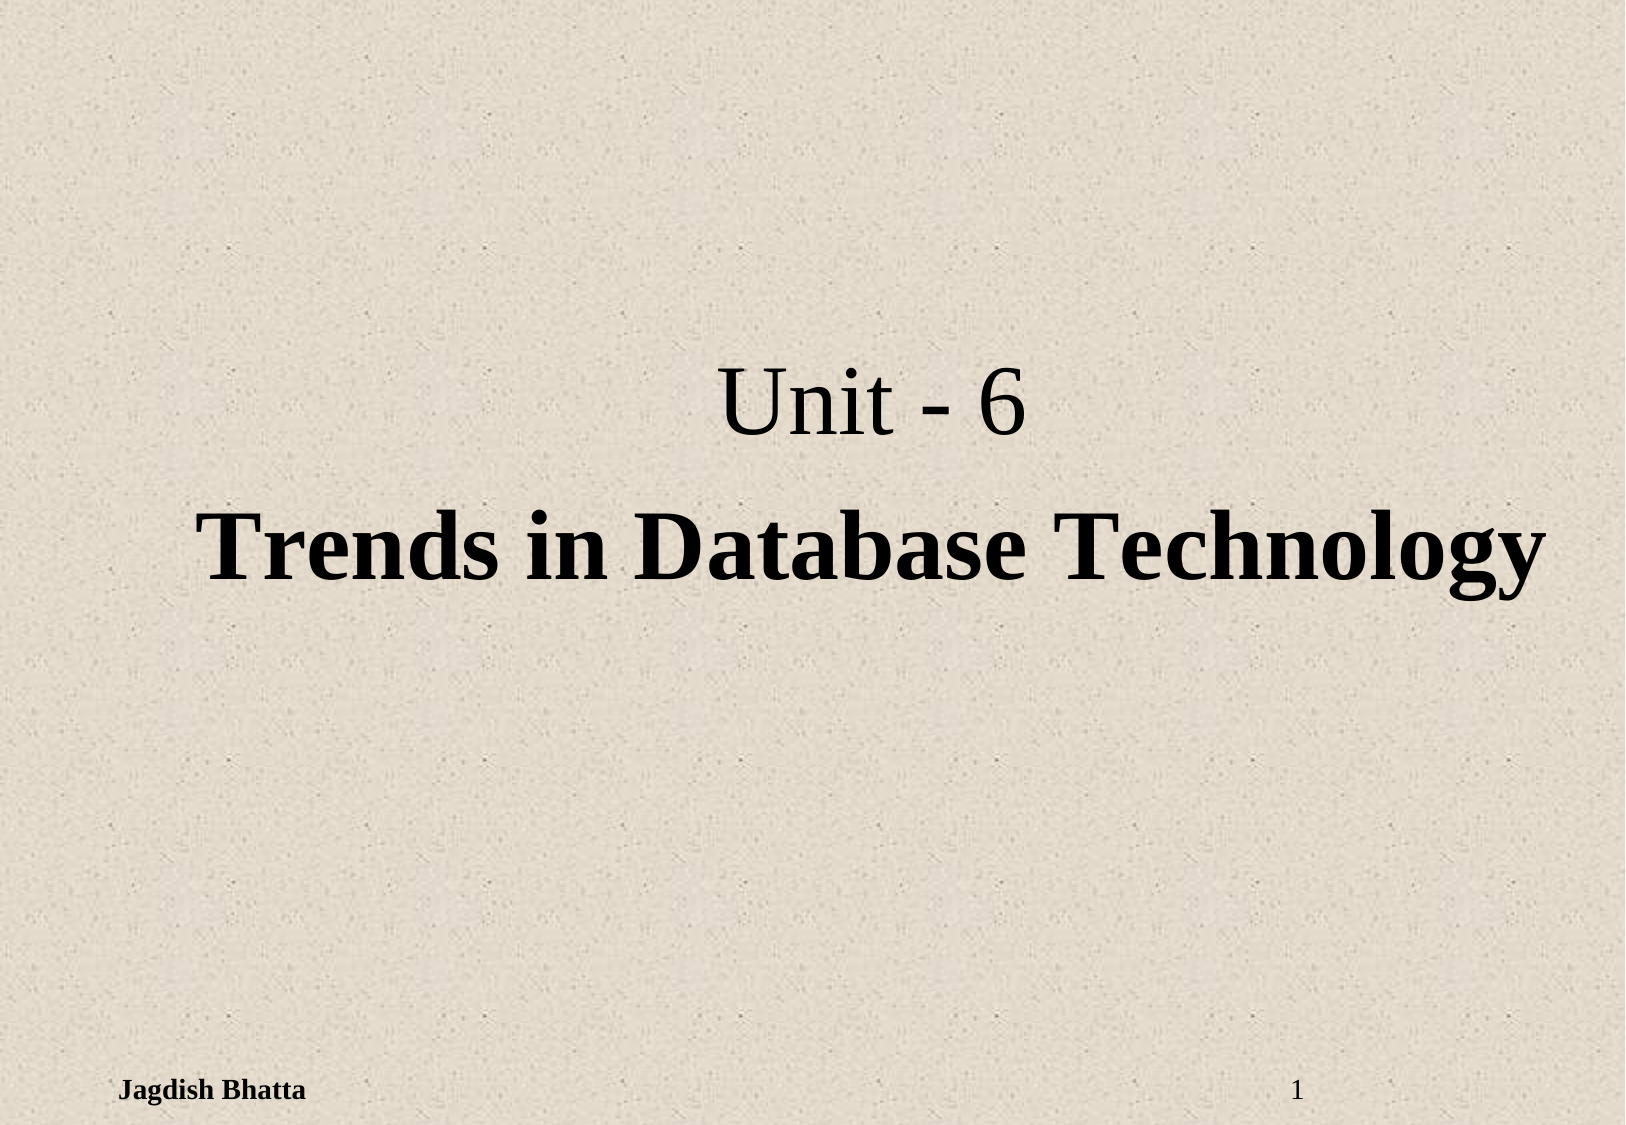

# Unit - 6
Trends in Database Technology
Jagdish Bhatta